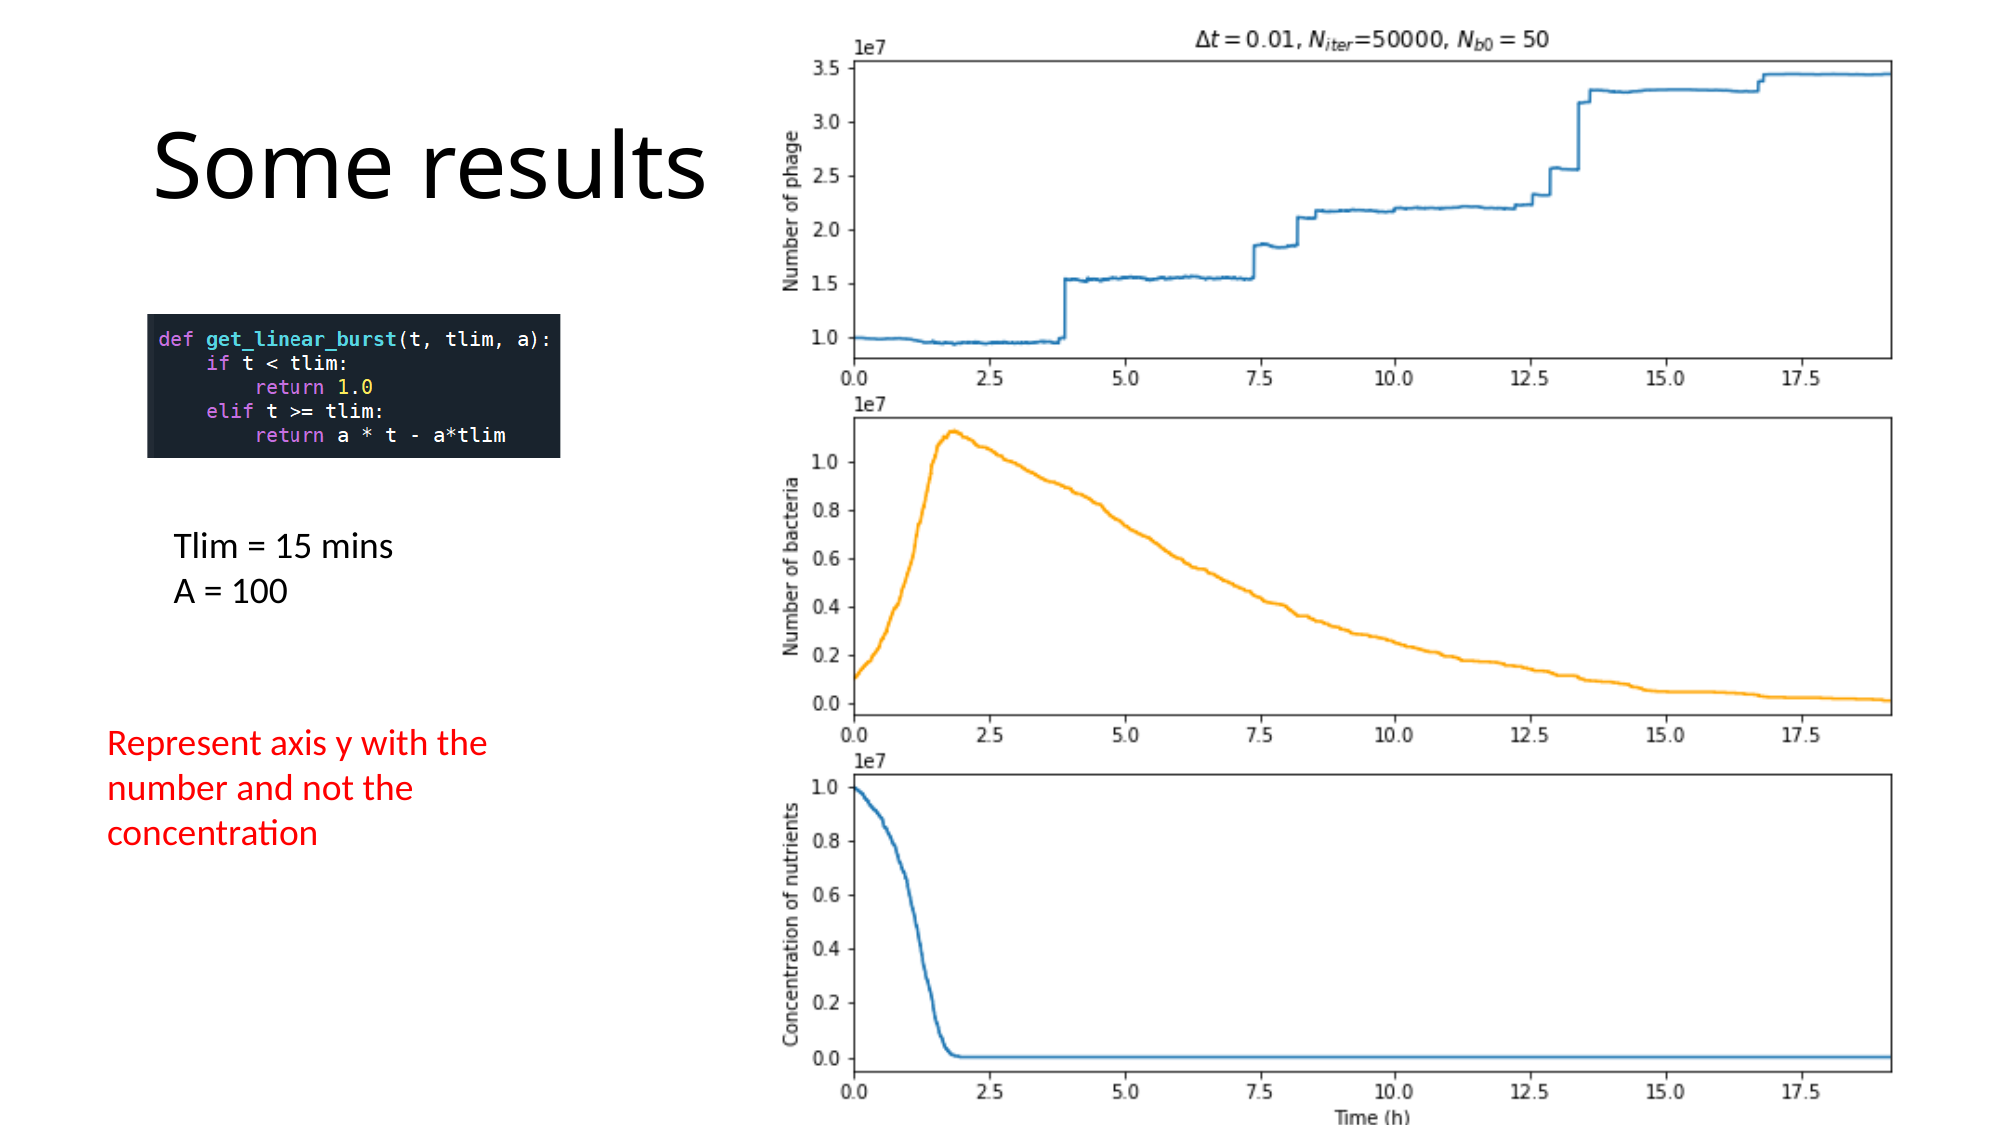

# Some results
Tlim = 15 mins
A = 100
Represent axis y with the number and not the concentration